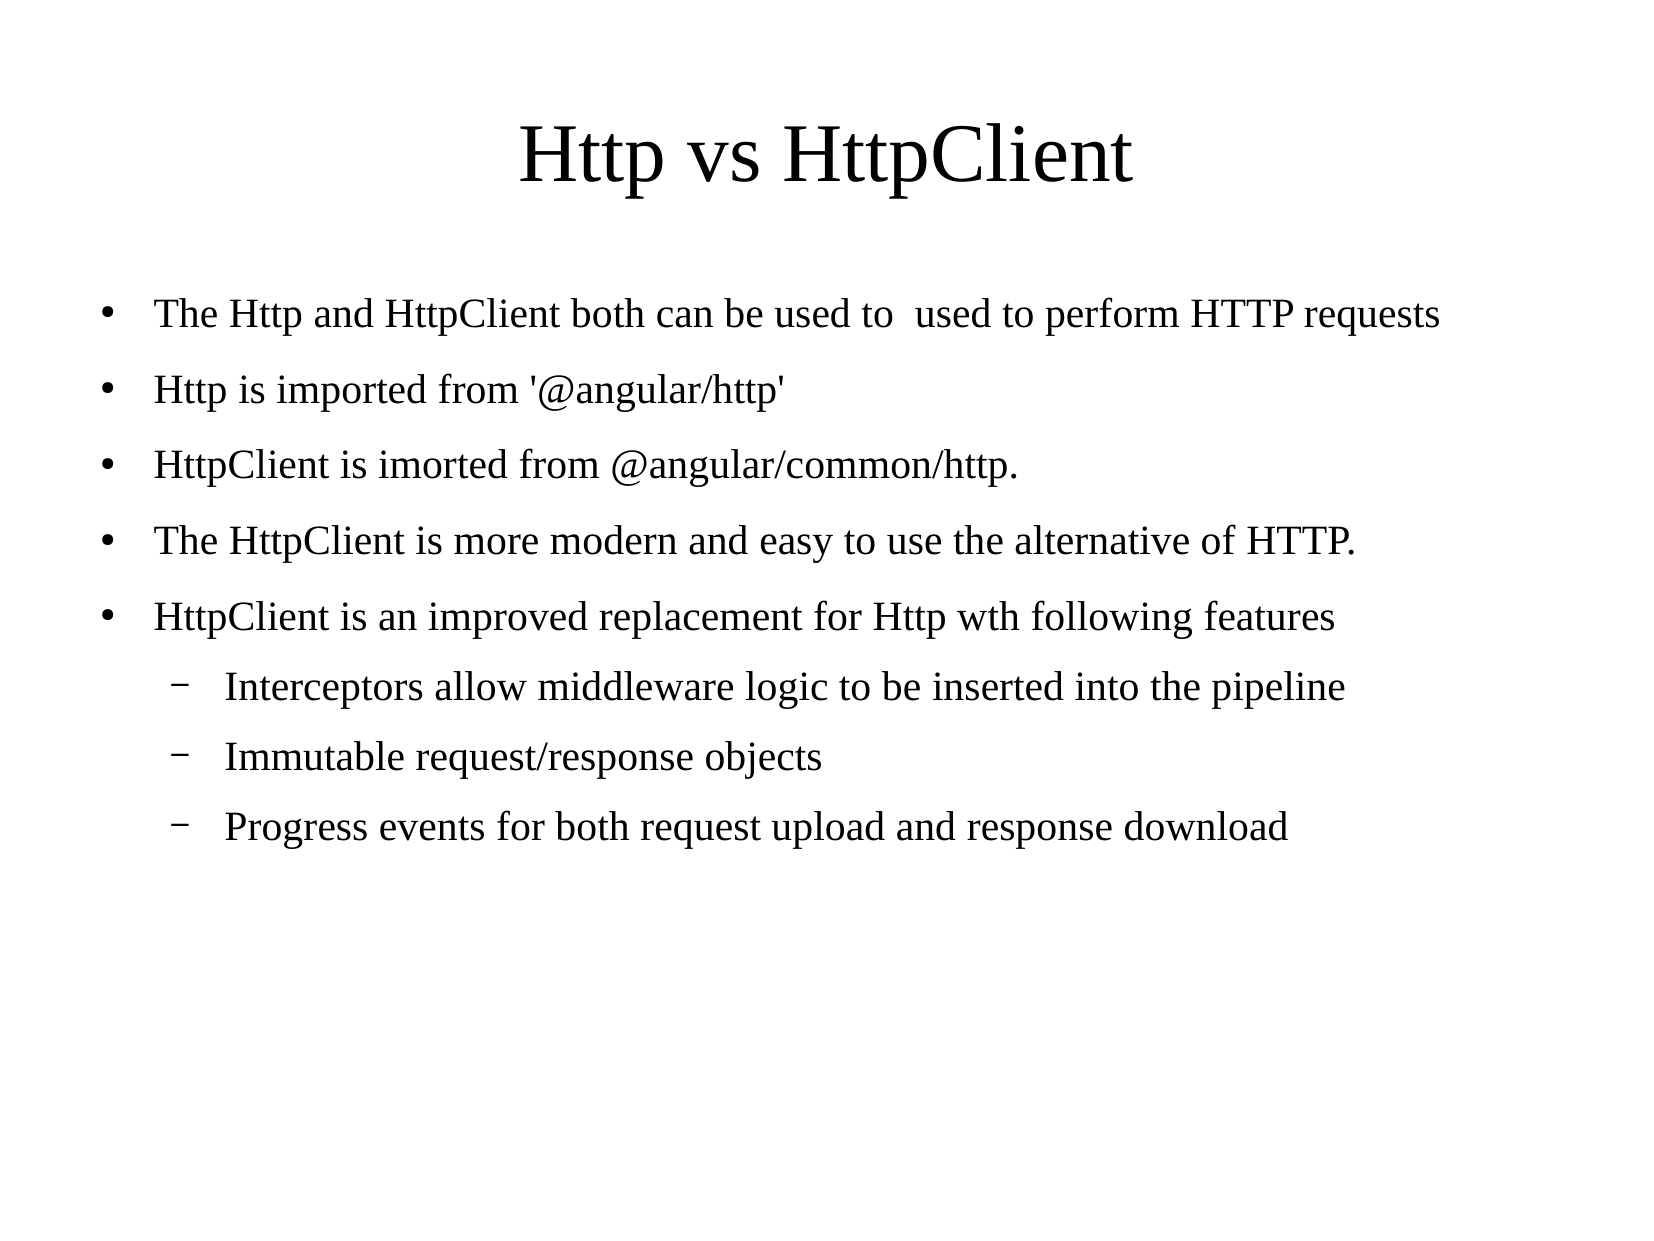

# Http vs HttpClient
The Http and HttpClient both can be used to used to perform HTTP requests
Http is imported from '@angular/http'
HttpClient is imorted from @angular/common/http.
The HttpClient is more modern and easy to use the alternative of HTTP.
HttpClient is an improved replacement for Http wth following features
Interceptors allow middleware logic to be inserted into the pipeline
Immutable request/response objects
Progress events for both request upload and response download